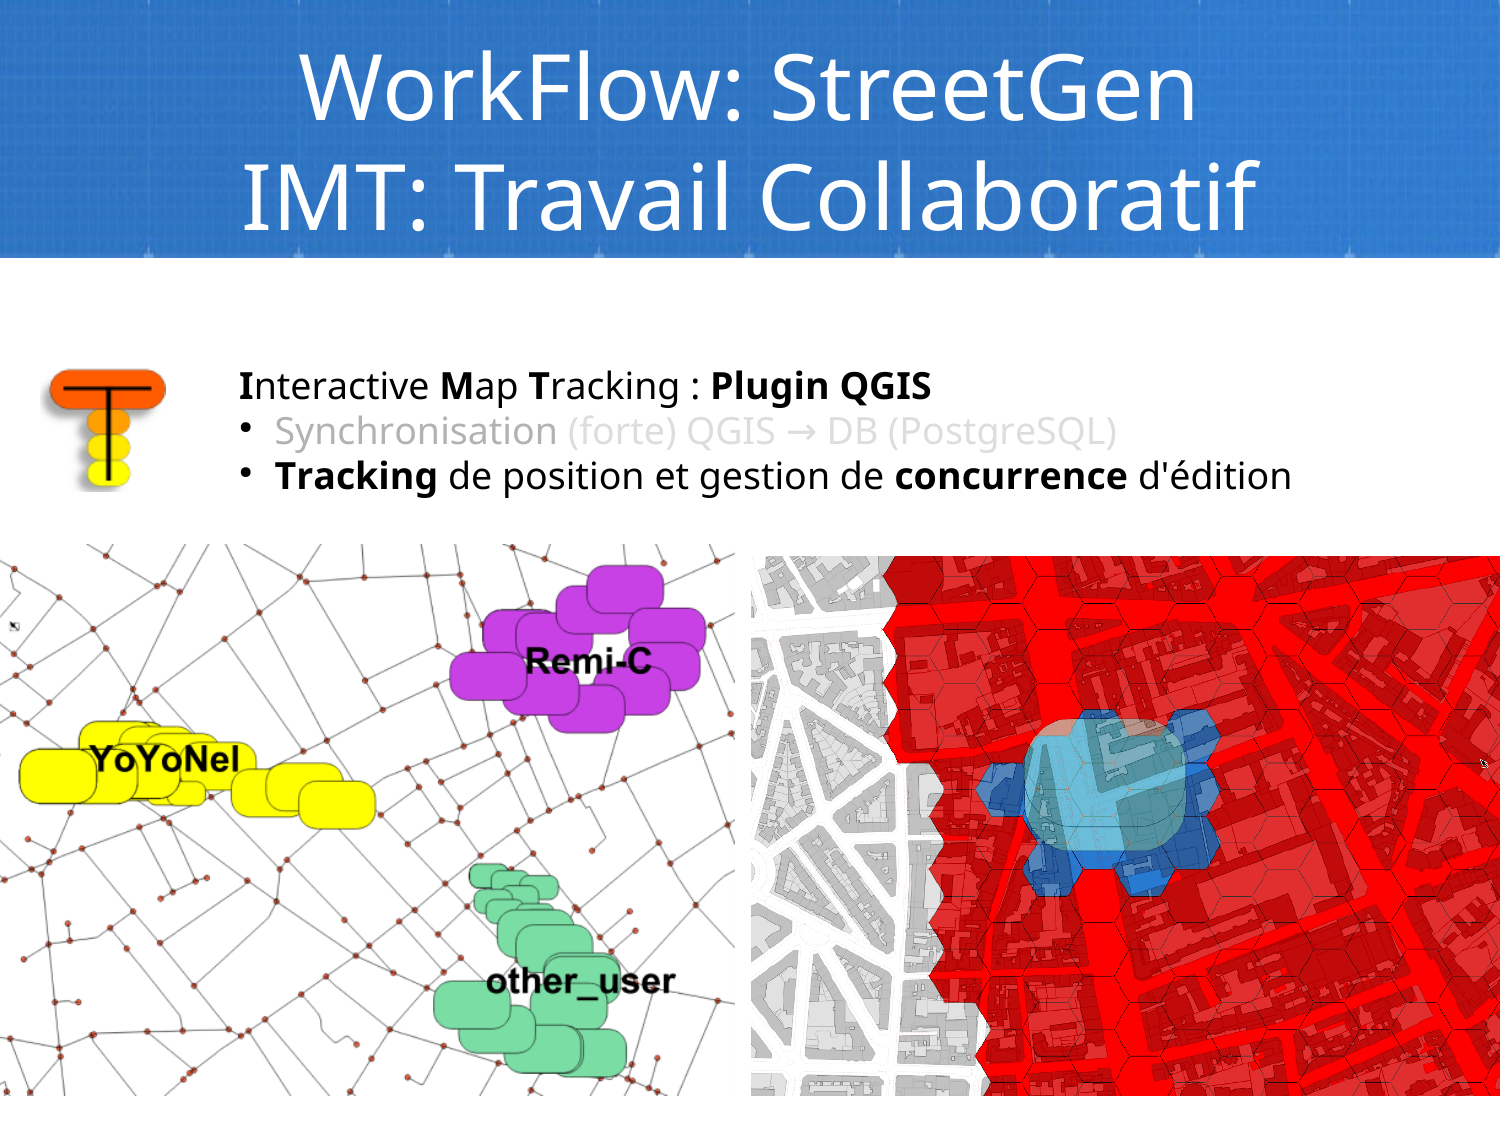

# WorkFlow: StreetGen IMT: Travail Collaboratif
Interactive Map Tracking : Plugin QGIS
Synchronisation (forte) QGIS → DB (PostgreSQL)
Tracking de position et gestion de concurrence d'édition